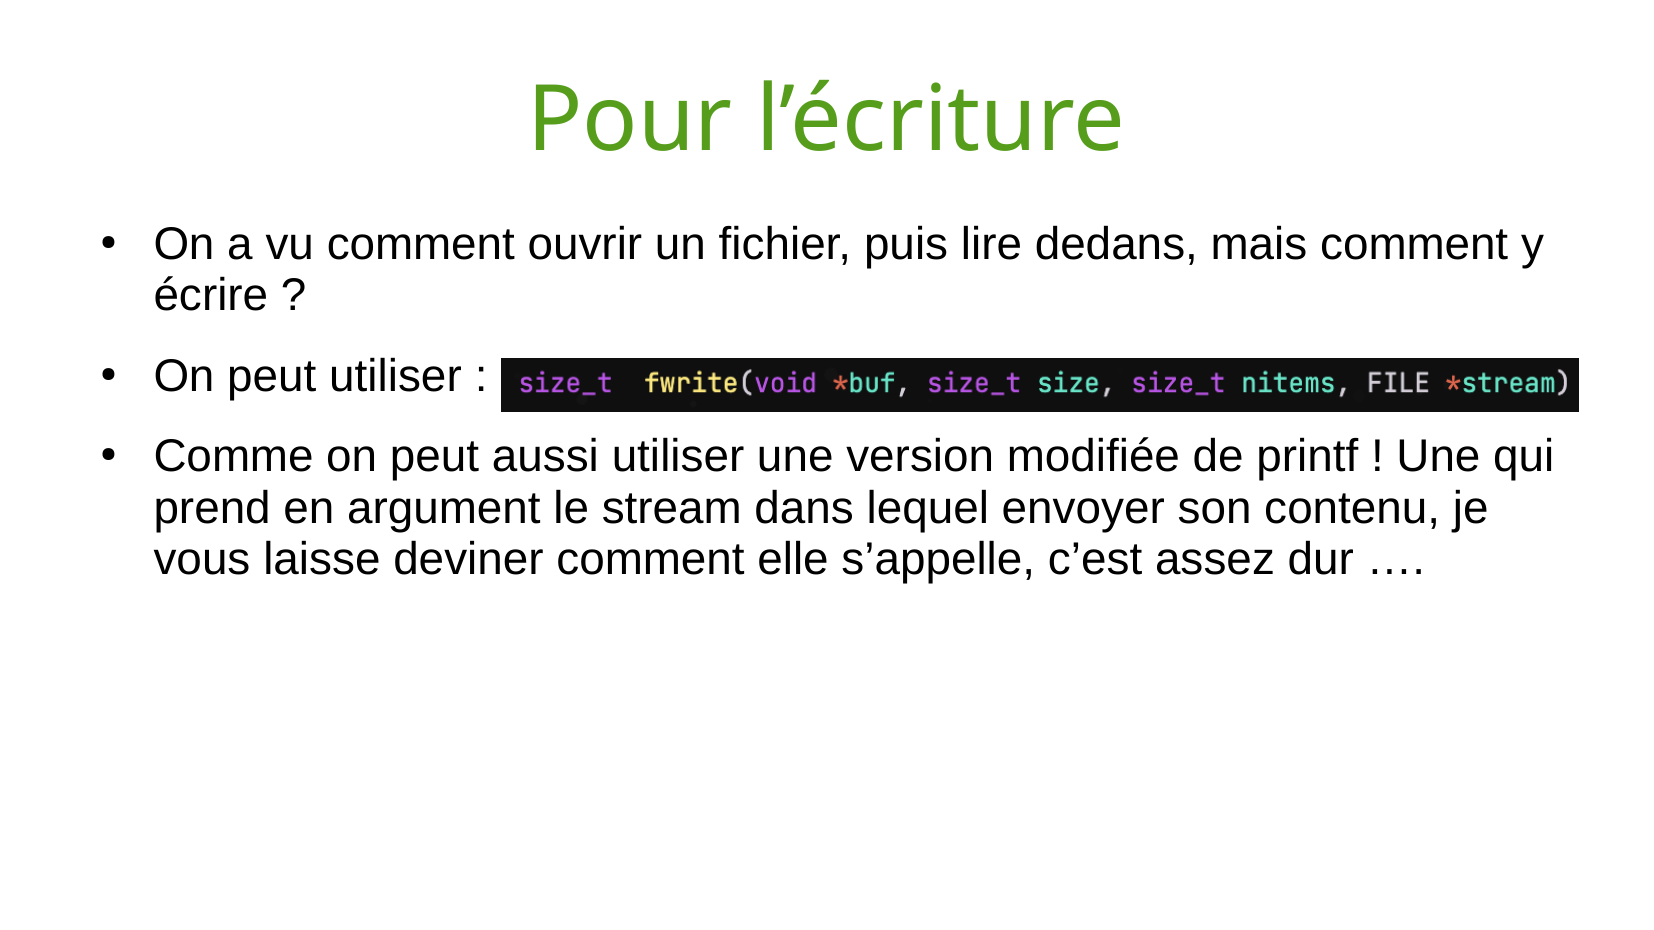

# Pour l’écriture
On a vu comment ouvrir un fichier, puis lire dedans, mais comment y écrire ?
On peut utiliser :
Comme on peut aussi utiliser une version modifiée de printf ! Une qui prend en argument le stream dans lequel envoyer son contenu, je vous laisse deviner comment elle s’appelle, c’est assez dur ….